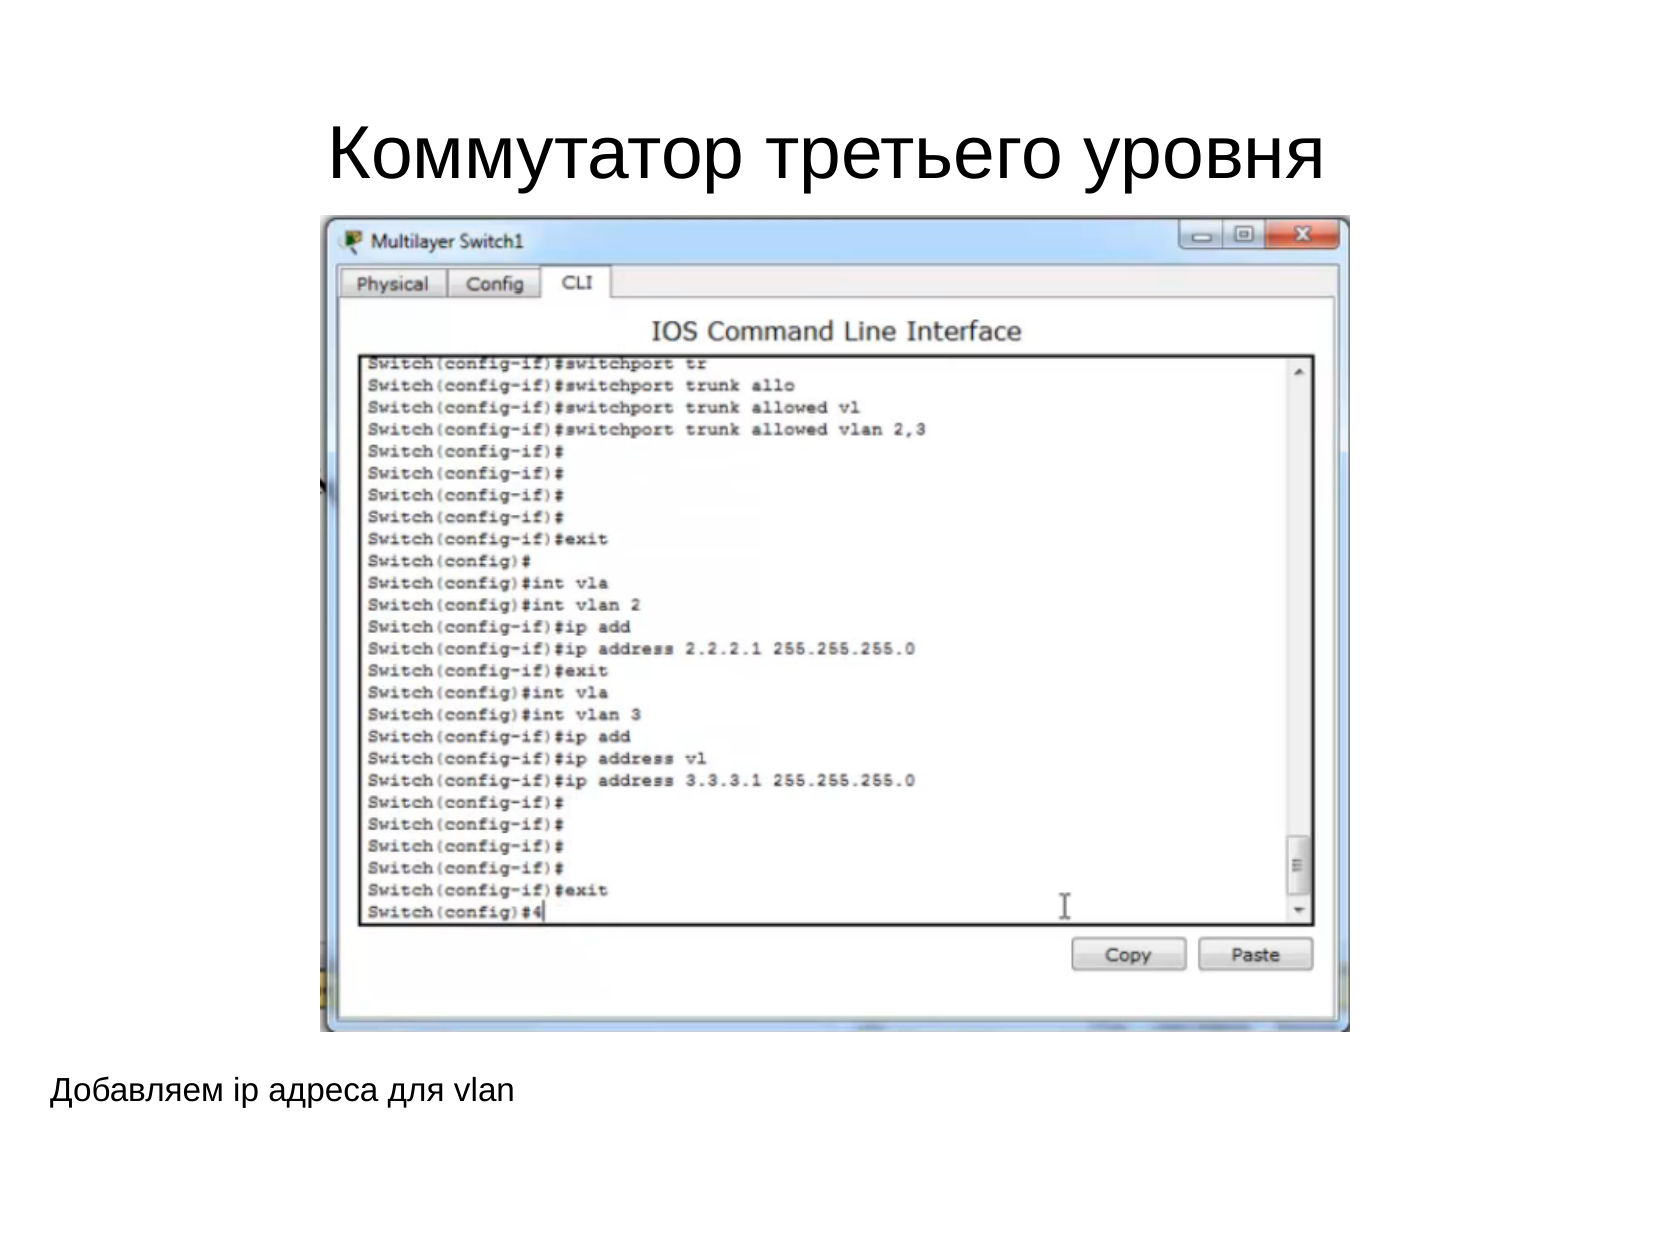

# Коммутатор третьего уровня
Добавляем ip адреса для vlan